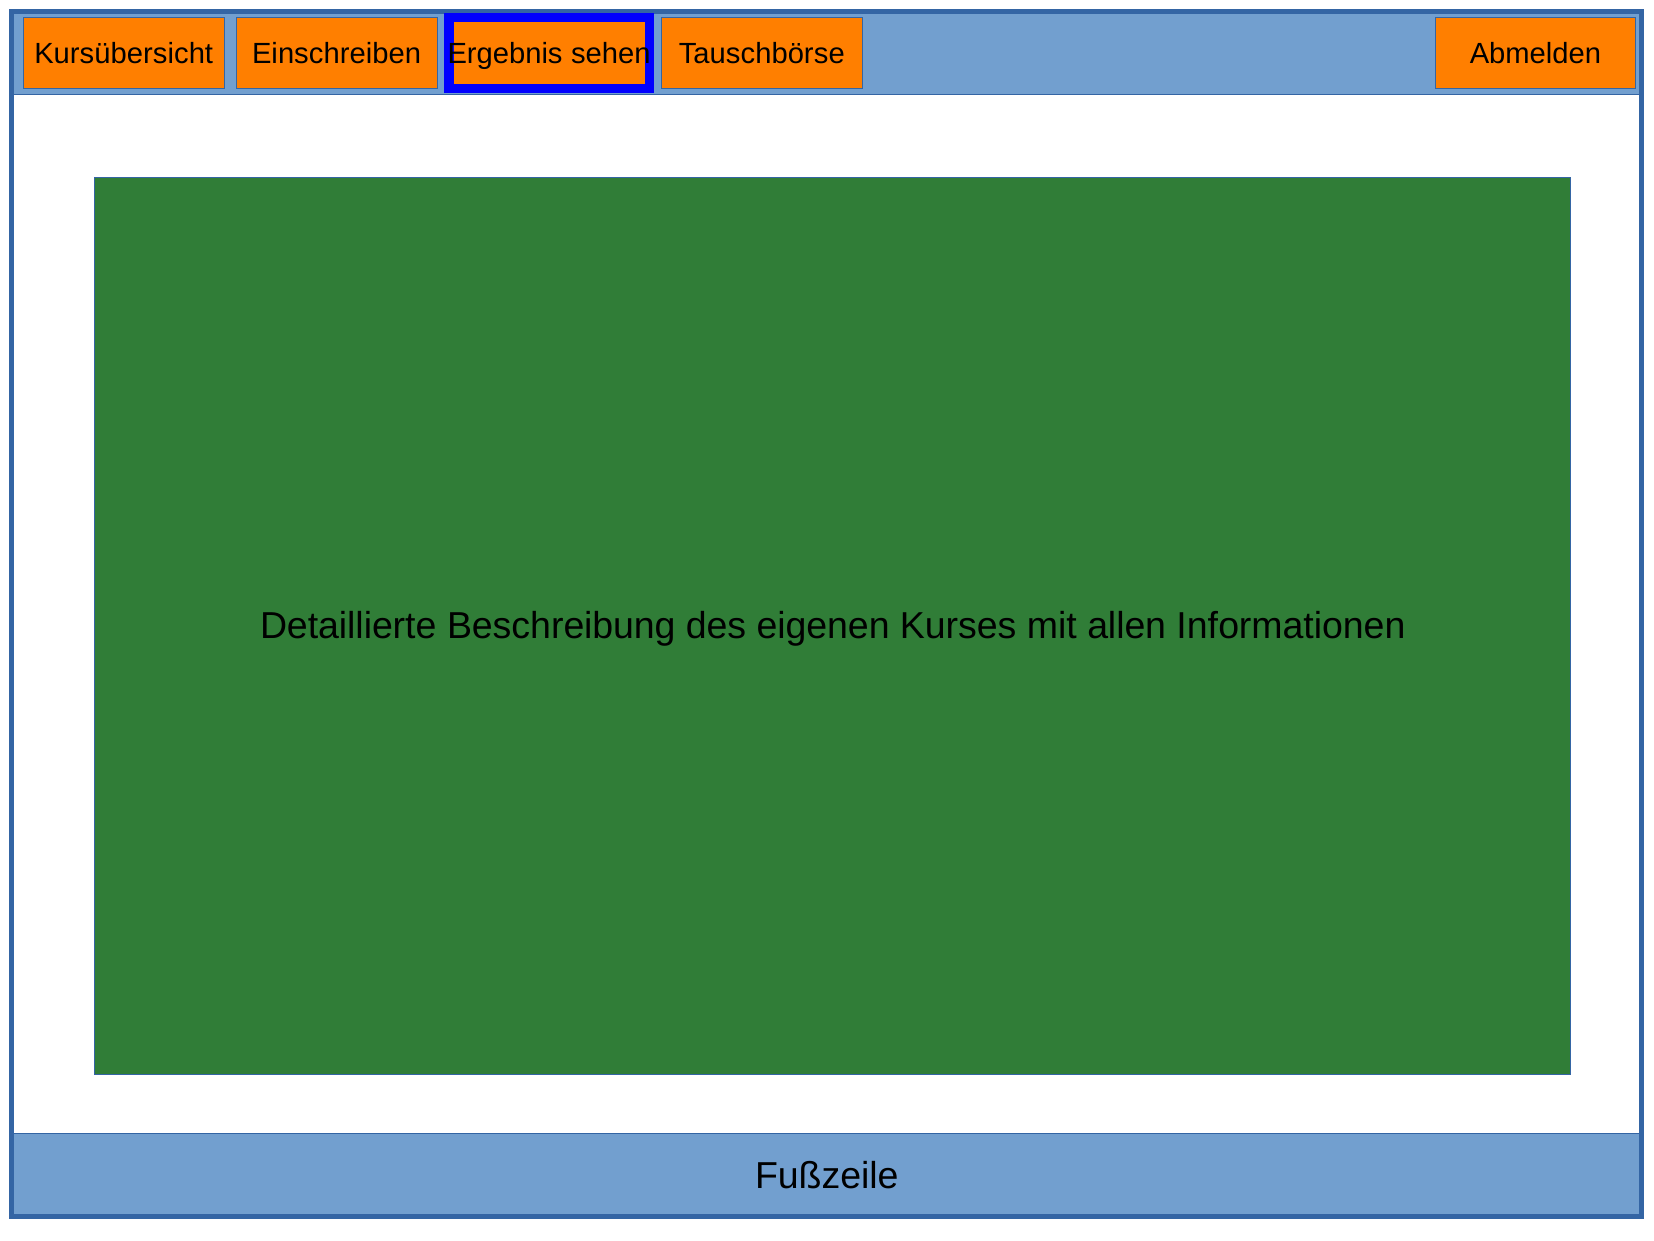

Kursübersicht
Einschreiben
Ergebnis sehen
Tauschbörse
Abmelden
Detaillierte Beschreibung des eigenen Kurses mit allen Informationen
Fußzeile